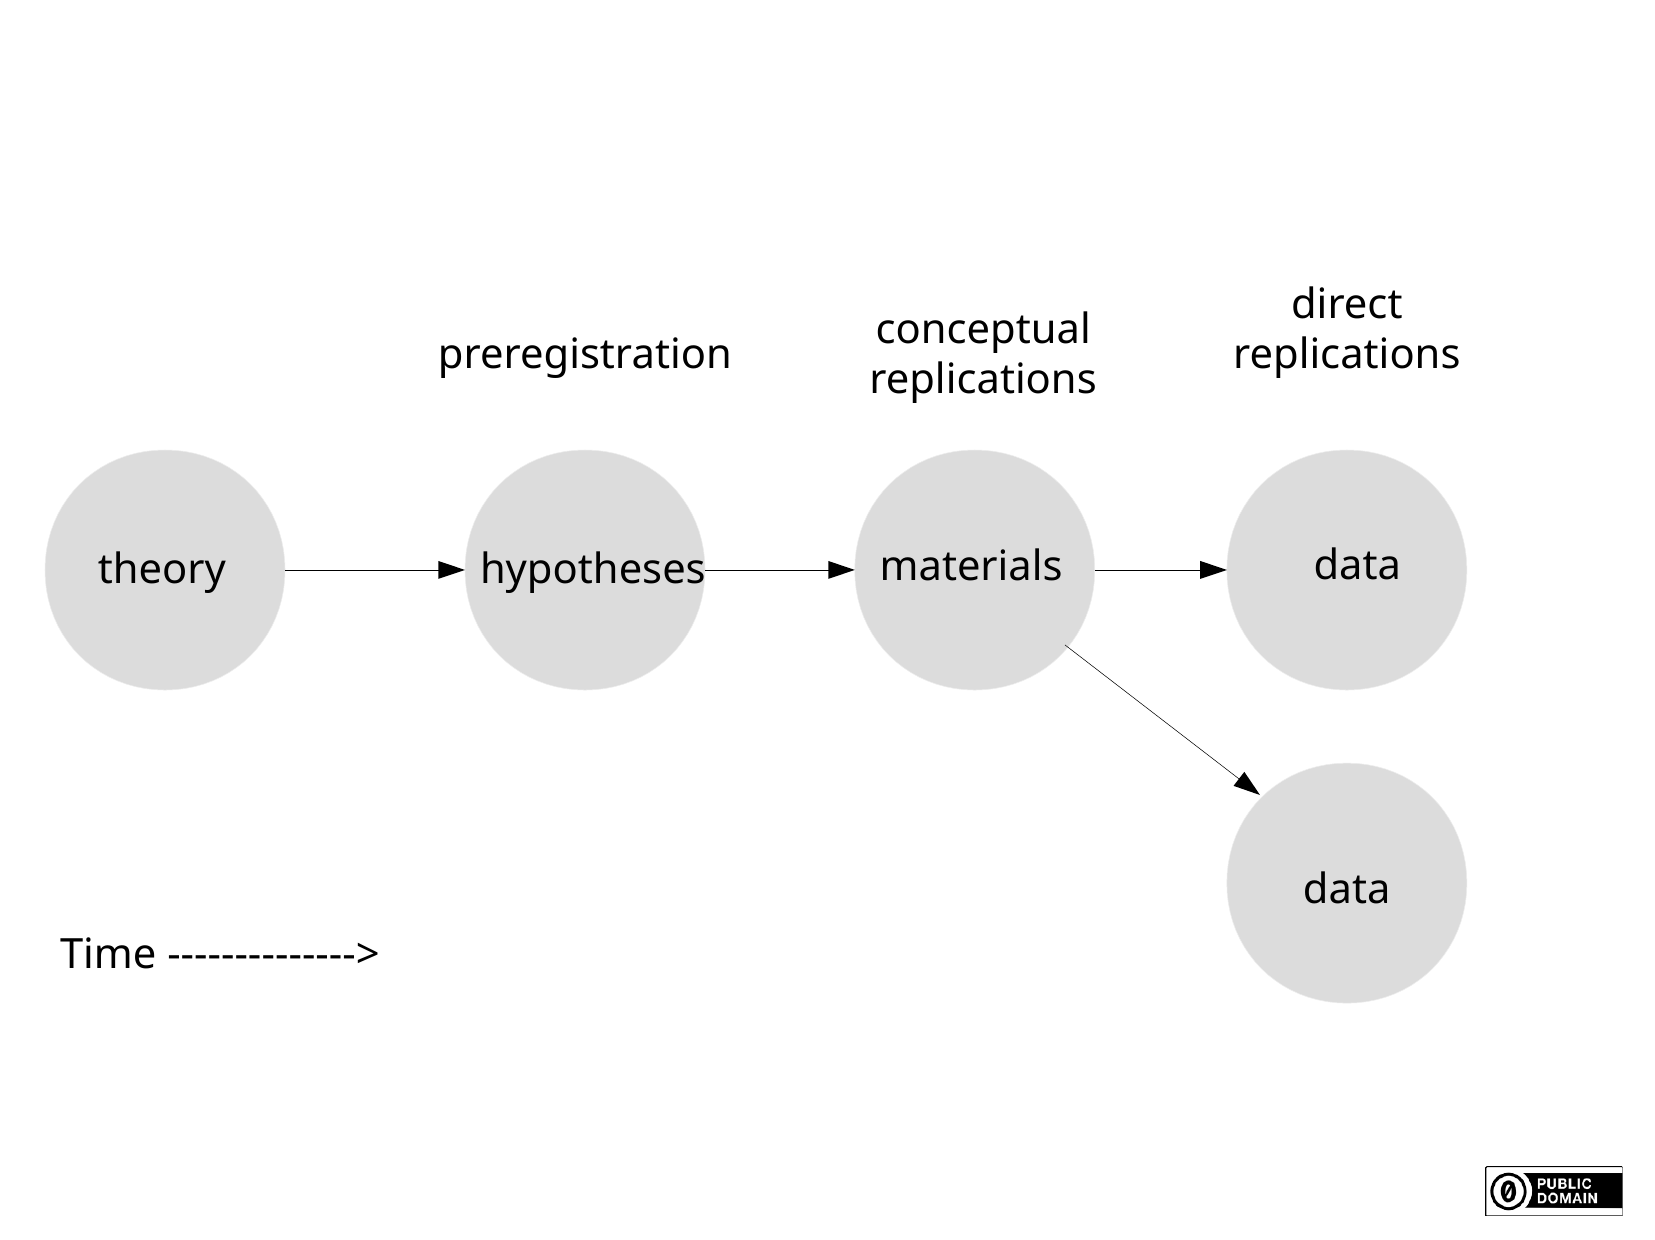

direct replications
conceptual replications
preregistration
data
materials
theory
hypotheses
data
Time -------------->